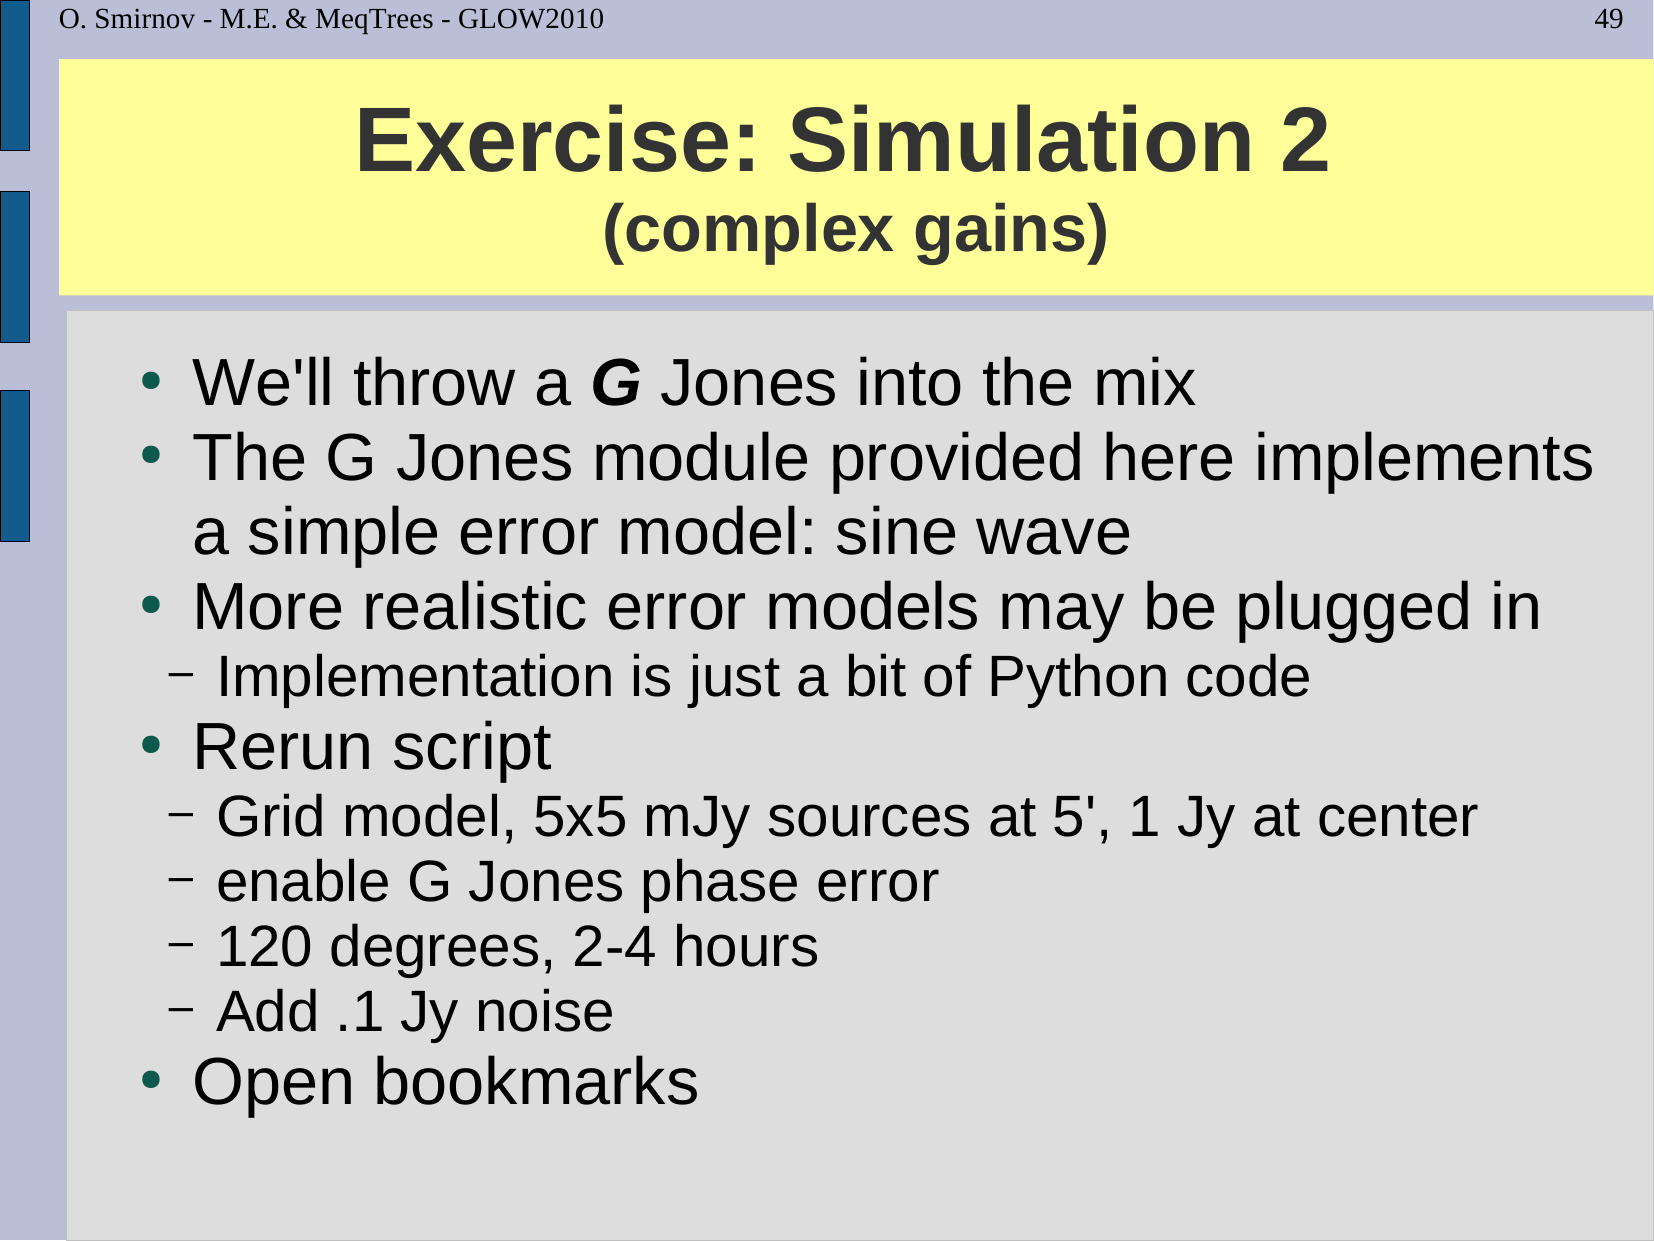

O. Smirnov - M.E. & MeqTrees - GLOW2010
49
Exercise: Simulation 2
(complex gains)
# We'll throw a G Jones into the mix
The G Jones module provided here implements a simple error model: sine wave
More realistic error models may be plugged in
Implementation is just a bit of Python code
Rerun script
Grid model, 5x5 mJy sources at 5', 1 Jy at center
enable G Jones phase error
120 degrees, 2-4 hours
Add .1 Jy noise
Open bookmarks